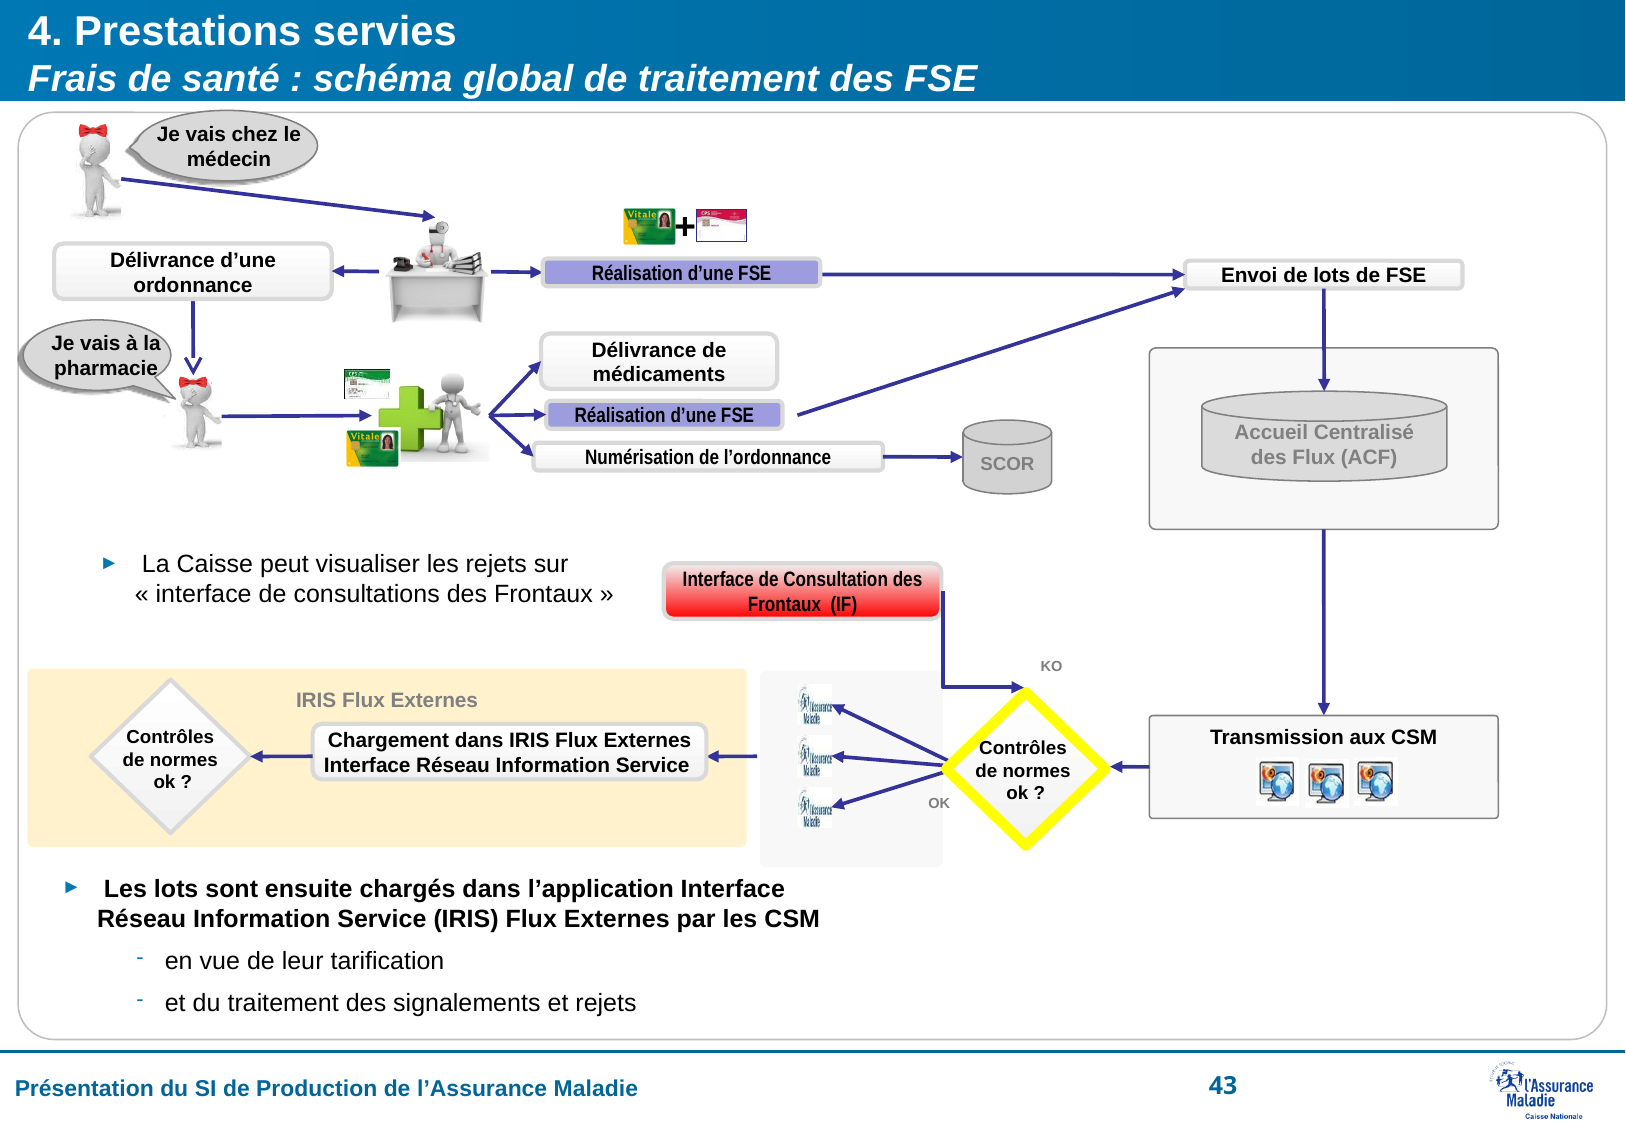

# 4. Prestations servies Frais de santé : schéma global de traitement des FSE
Je vais chez le médecin
+
Délivrance d’une ordonnance
Réalisation d’une FSE
Je vais à la pharmacie
Délivrance de médicaments
Réalisation d’une FSE
Envoi de lots de FSE
Accueil Centralisé des Flux (ACF)
SCOR
Numérisation de l’ordonnance
 La Caisse peut visualiser les rejets sur « interface de consultations des Frontaux »
Interface de Consultation des Frontaux (IF)
KO
IRIS Flux Externes
Contrôles
de normes
ok ?
Contrôles
de normes
ok ?
Transmission aux CSM
Chargement dans IRIS Flux Externes
Interface Réseau Information Service
OK
 Les lots sont ensuite chargés dans l’application Interface Réseau Information Service (IRIS) Flux Externes par les CSM
en vue de leur tarification
et du traitement des signalements et rejets